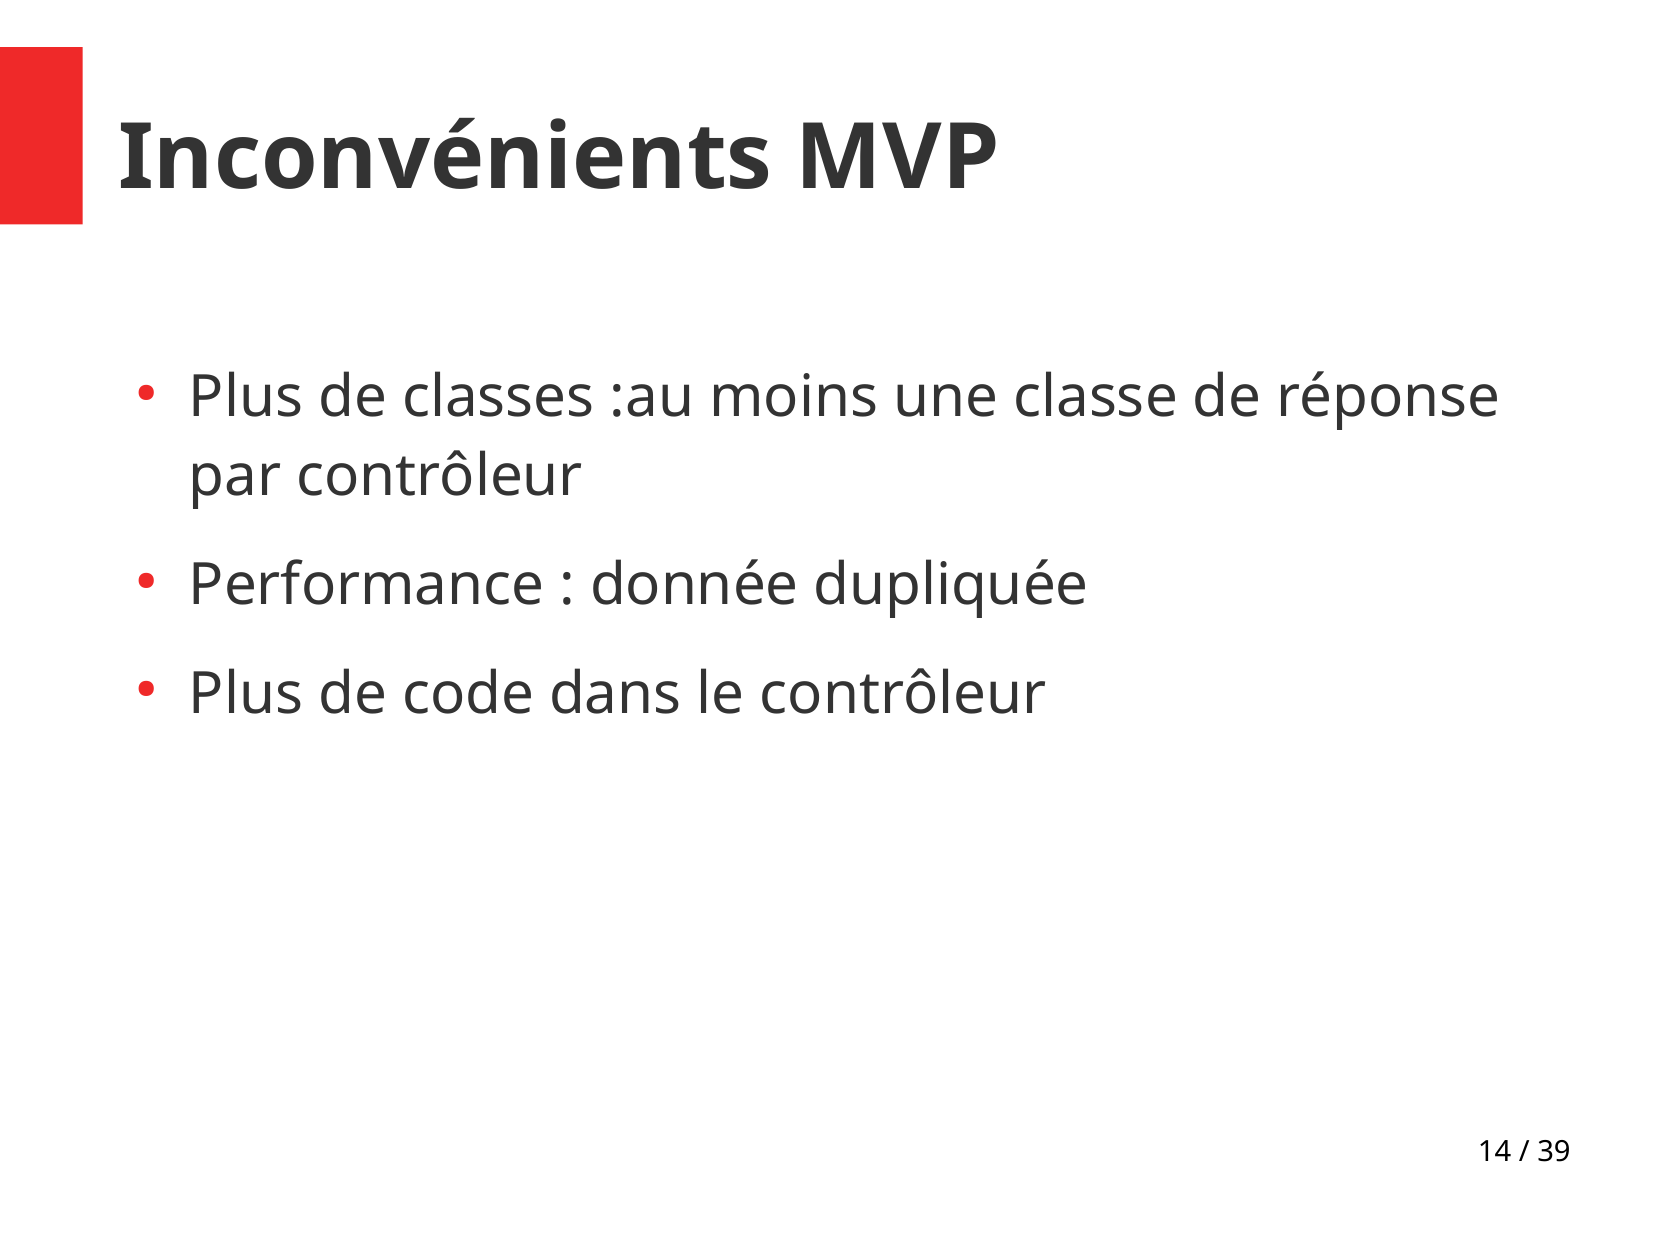

# Inconvénients MVP
Plus de classes :au moins une classe de réponse par contrôleur
Performance : donnée dupliquée
Plus de code dans le contrôleur
14